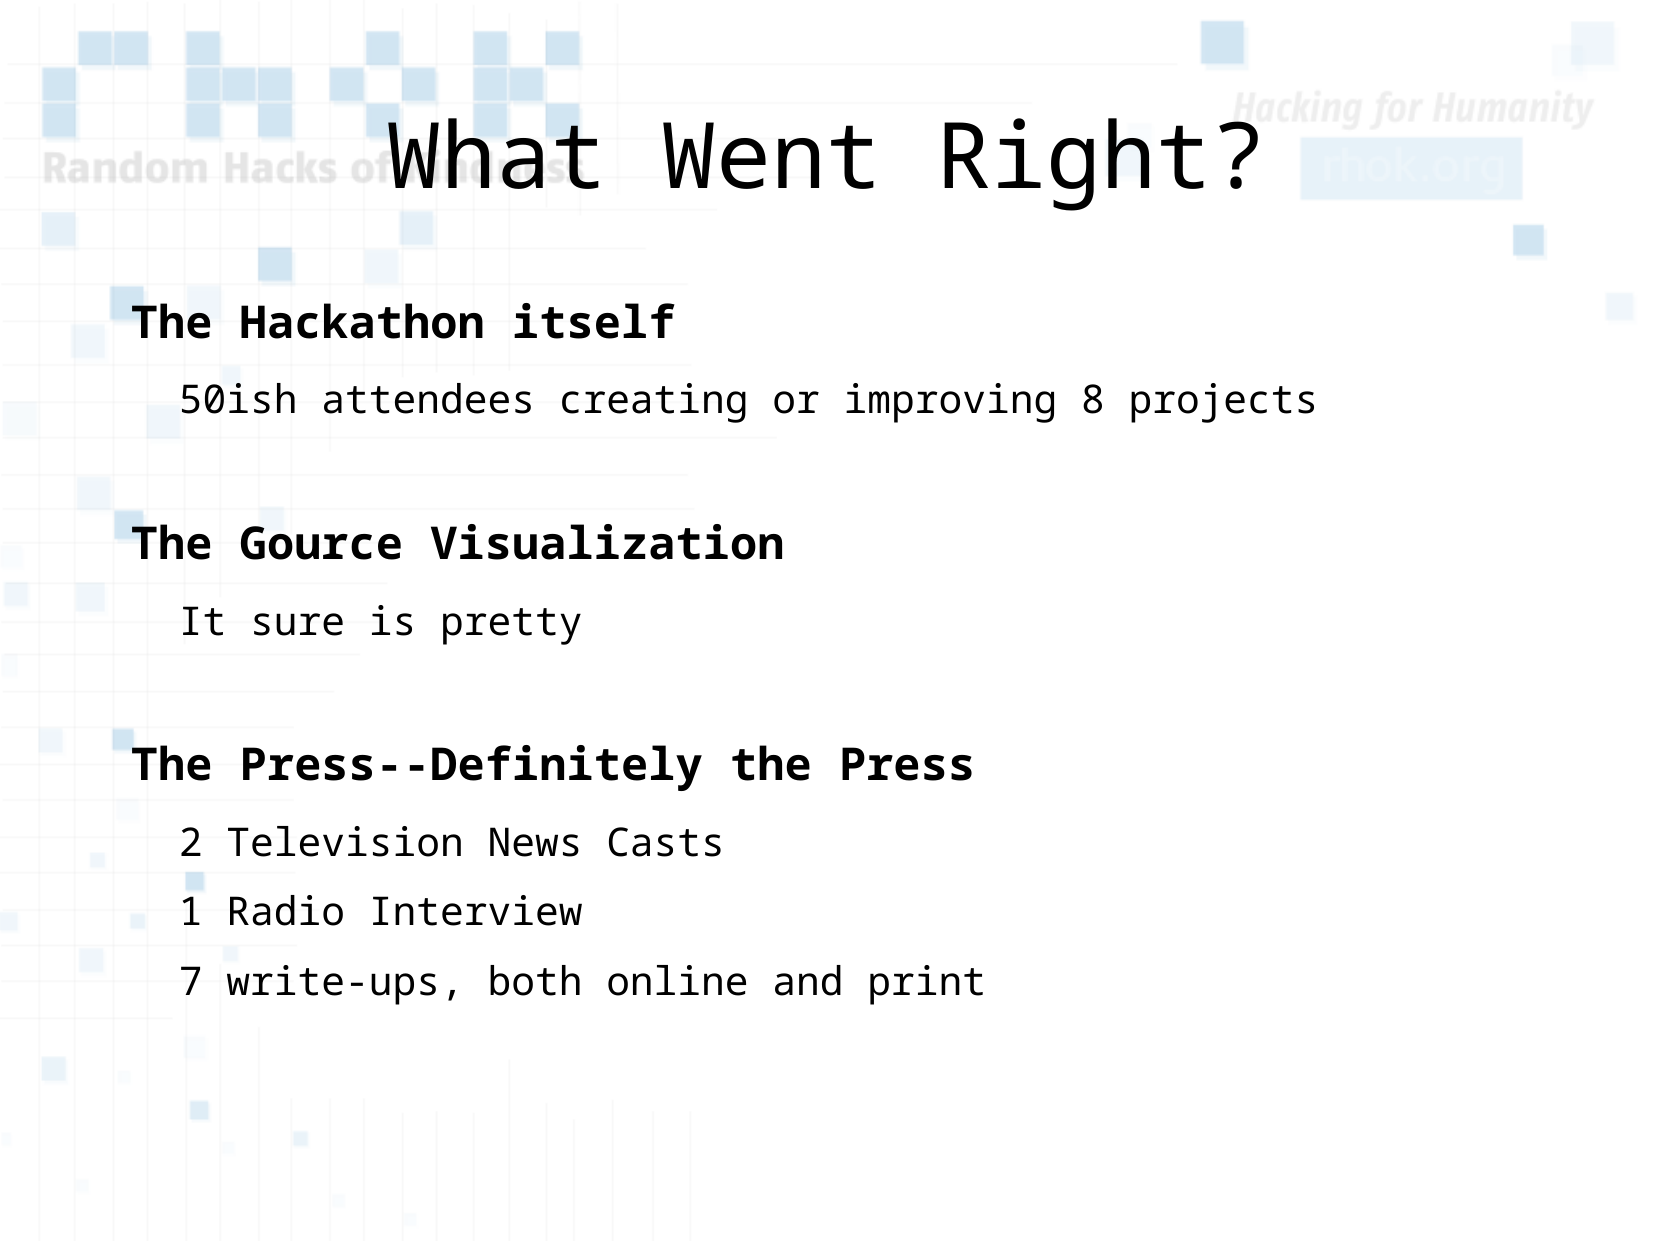

# What Went Right?
The Hackathon itself
50ish attendees creating or improving 8 projects
The Gource Visualization
It sure is pretty
The Press--Definitely the Press
2 Television News Casts
1 Radio Interview
7 write-ups, both online and print